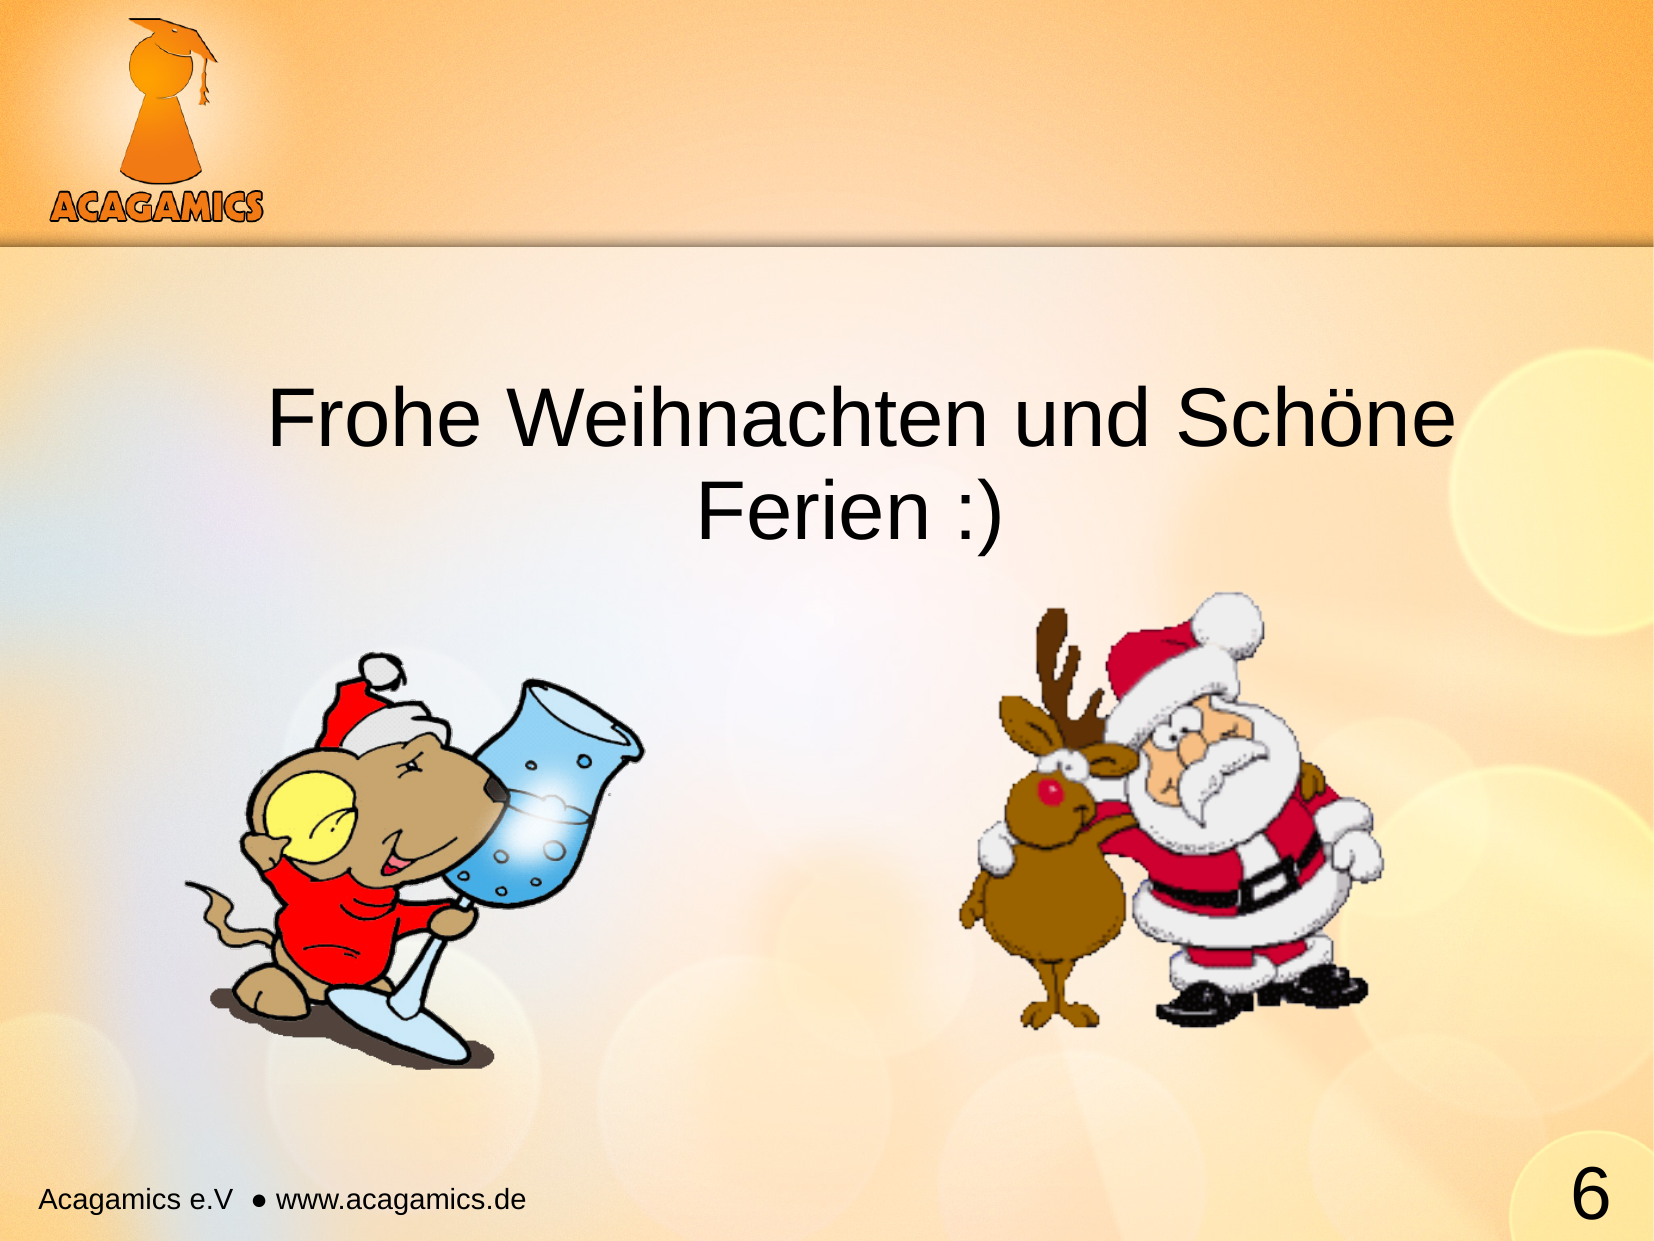

#
Frohe Weihnachten und Schöne Ferien :)
6